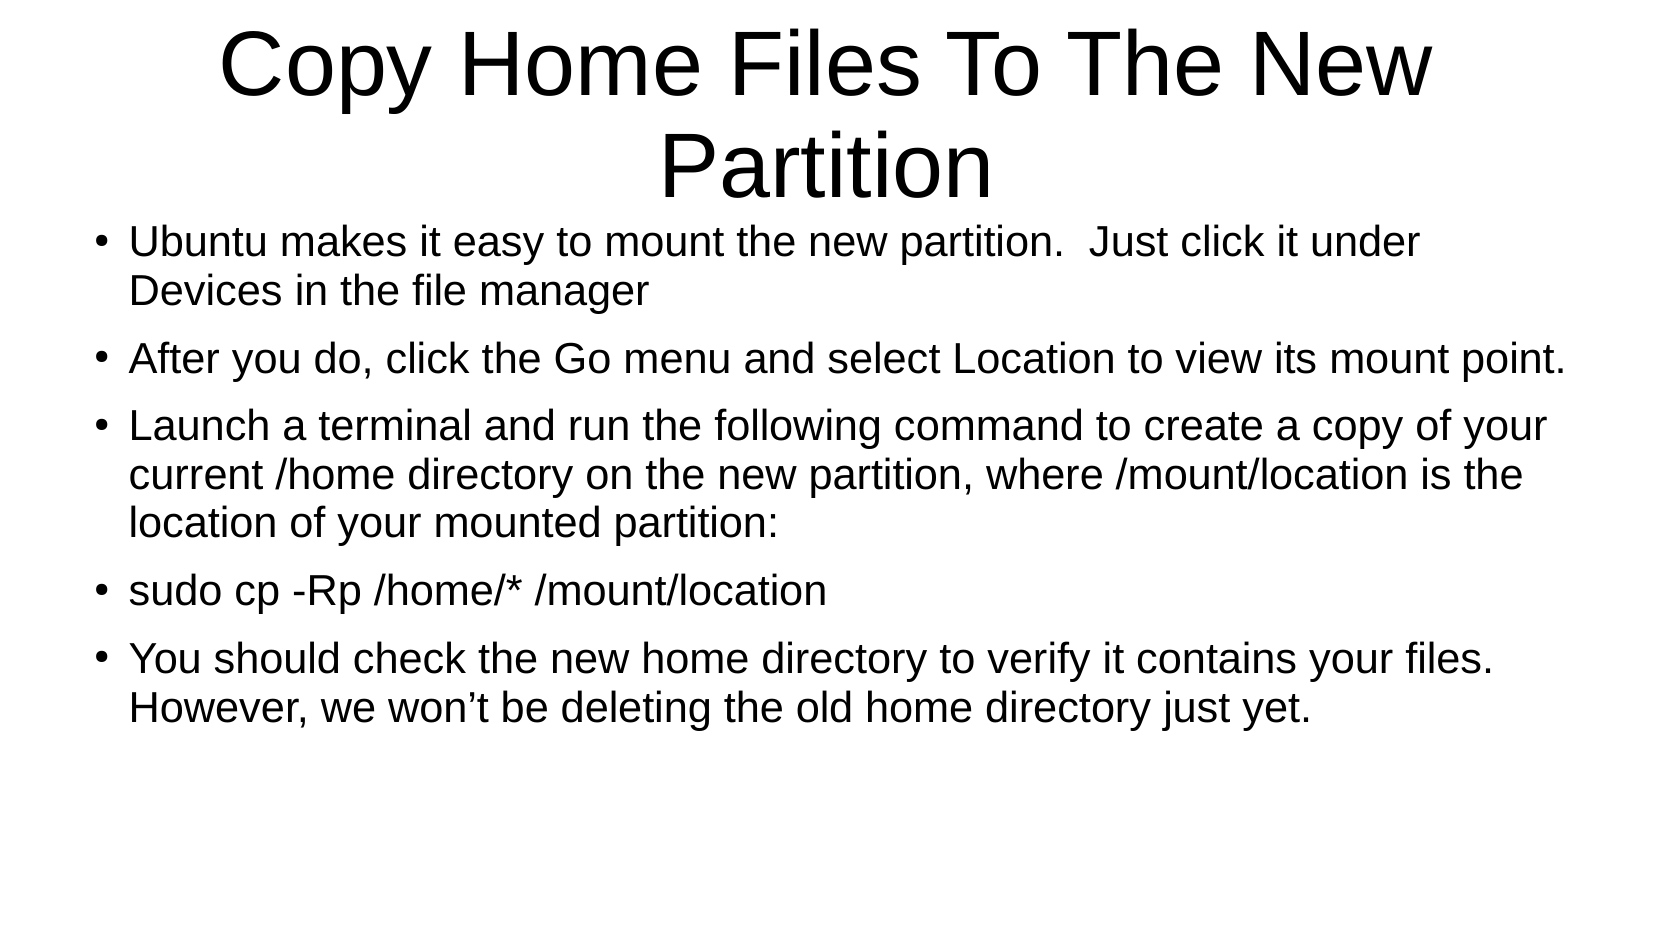

# Copy Home Files To The New Partition
Ubuntu makes it easy to mount the new partition. Just click it under Devices in the file manager
After you do, click the Go menu and select Location to view its mount point.
Launch a terminal and run the following command to create a copy of your current /home directory on the new partition, where /mount/location is the location of your mounted partition:
sudo cp -Rp /home/* /mount/location
You should check the new home directory to verify it contains your files. However, we won’t be deleting the old home directory just yet.